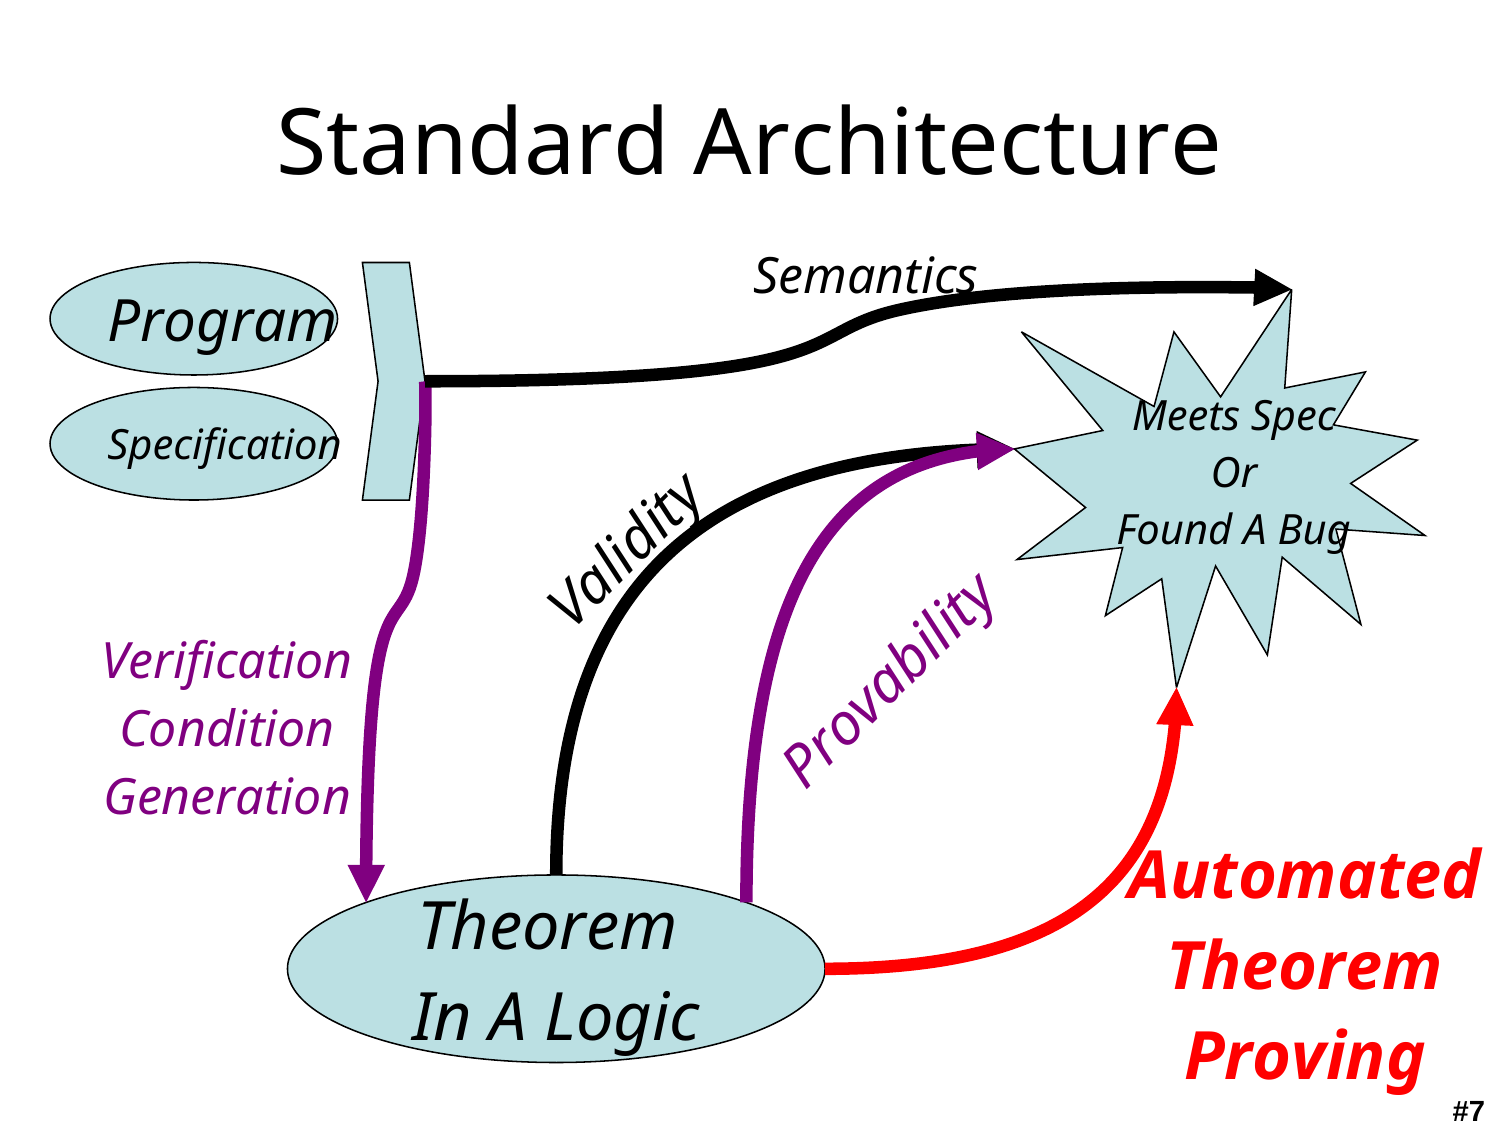

# Standard Architecture
Semantics
Program
Meets Spec
Or
Found A Bug
Specification
Validity
Verification
Condition
Generation
Provability
Automated
Theorem
Proving
Theorem
In A Logic
7